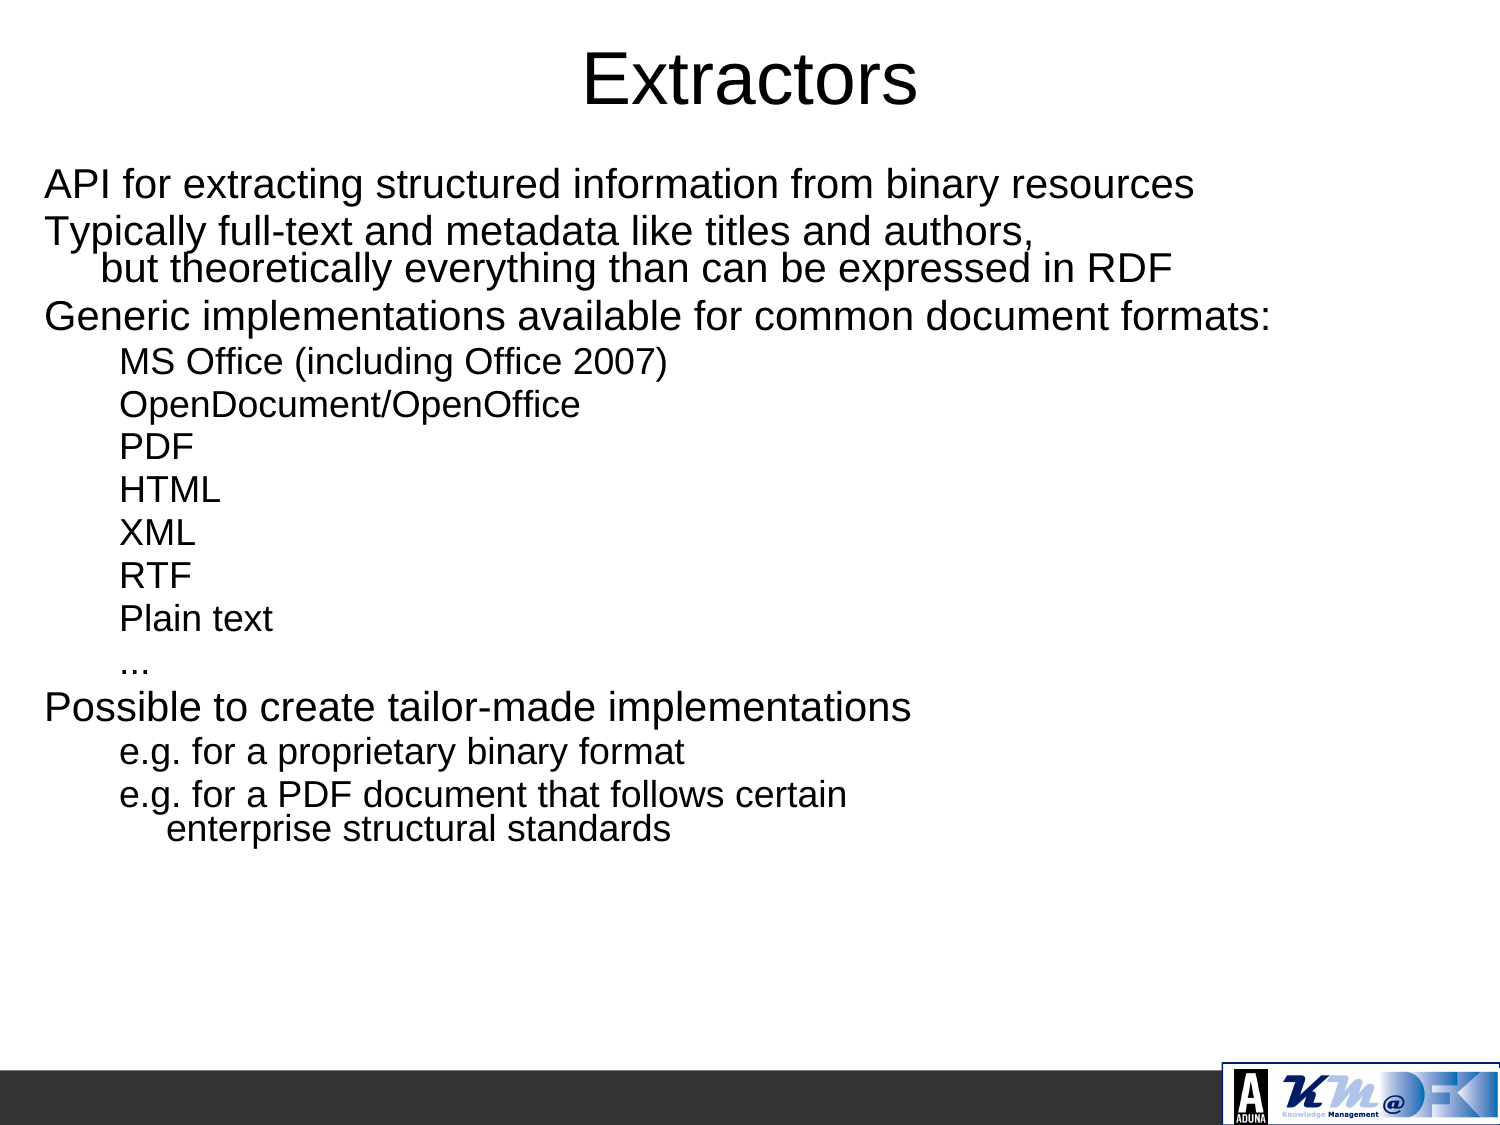

# Extractors
API for extracting structured information from binary resources
Typically full-text and metadata like titles and authors,
but theoretically everything than can be expressed in RDF
Generic implementations available for common document formats:
MS Office (including Office 2007)
OpenDocument/OpenOffice
PDF
HTML
XML
RTF
Plain text
...
Possible to create tailor-made implementations
e.g. for a proprietary binary format
e.g. for a PDF document that follows certain
enterprise structural standards